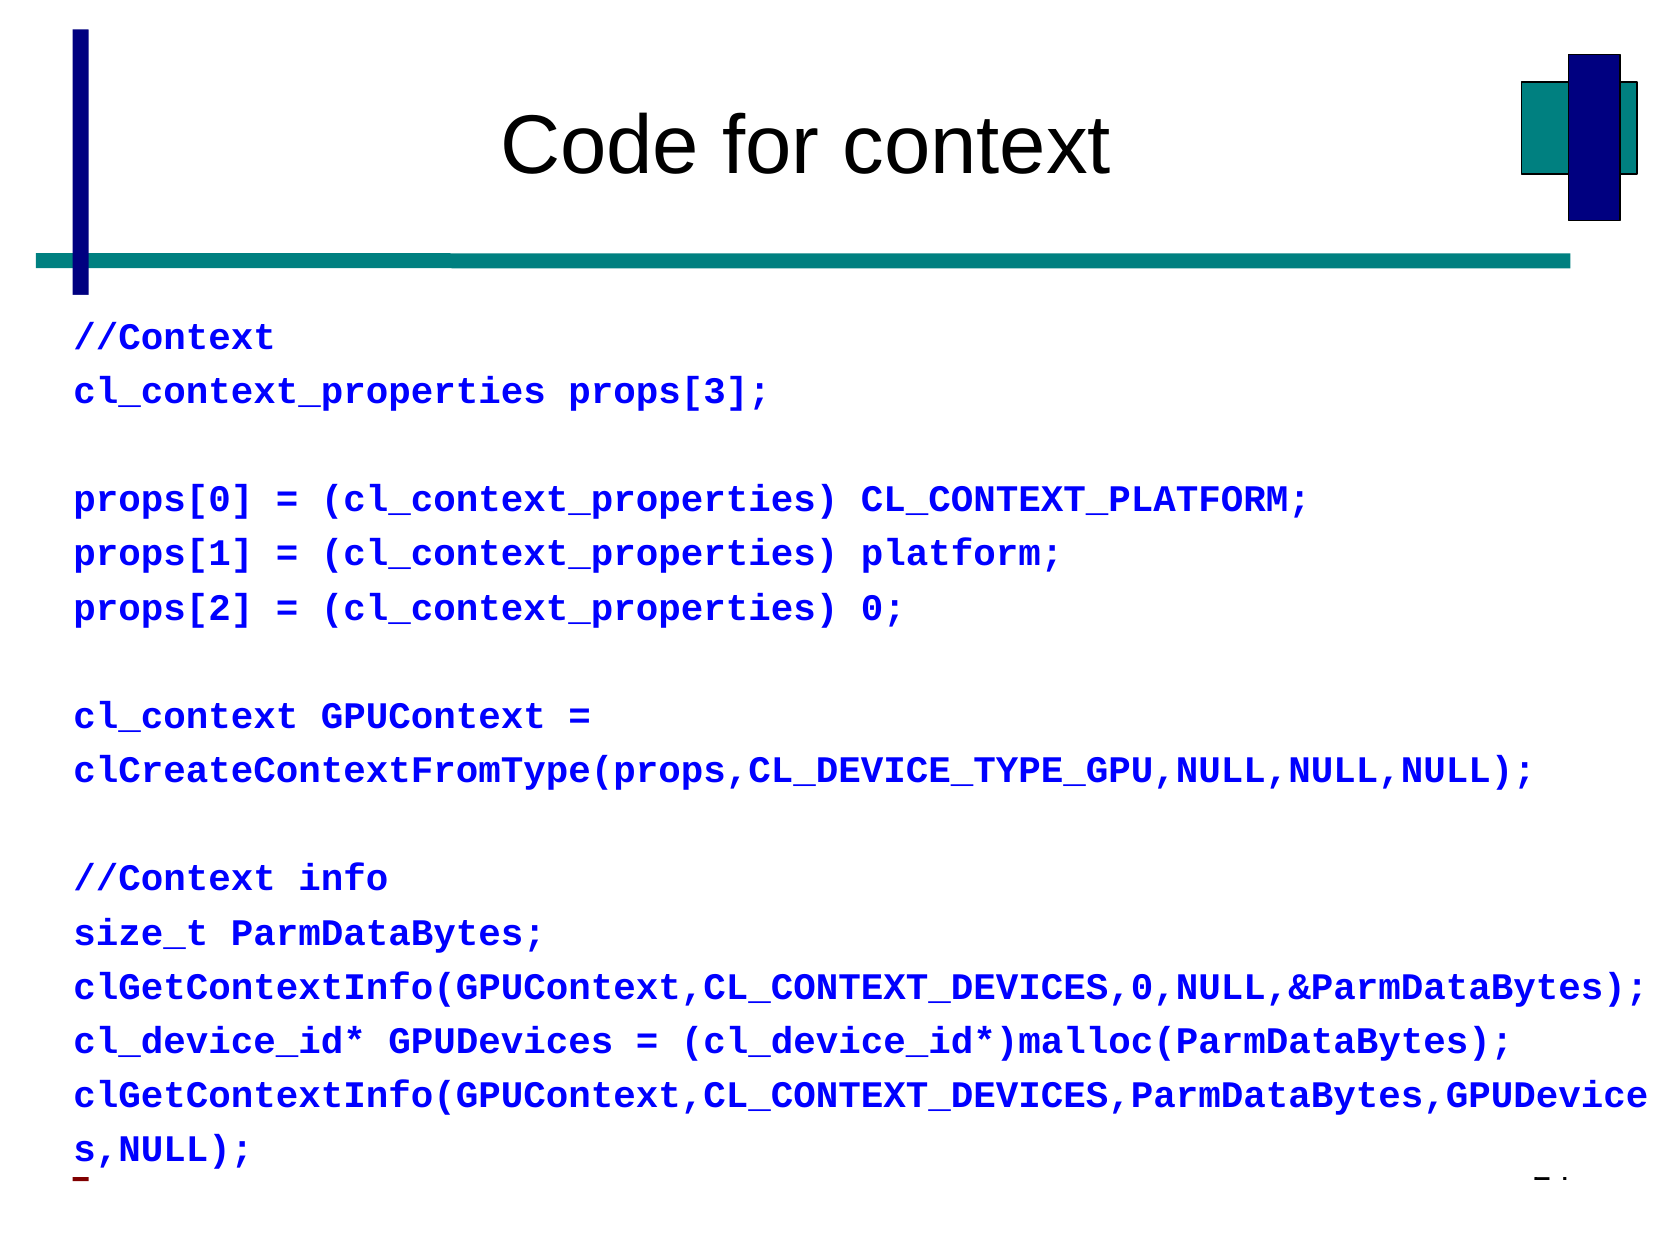

Code for context
//Context
cl_context_properties props[3];
props[0] = (cl_context_properties) CL_CONTEXT_PLATFORM;
props[1] = (cl_context_properties) platform;
props[2] = (cl_context_properties) 0;
cl_context GPUContext = clCreateContextFromType(props,CL_DEVICE_TYPE_GPU,NULL,NULL,NULL);
//Context info
size_t ParmDataBytes;
clGetContextInfo(GPUContext,CL_CONTEXT_DEVICES,0,NULL,&ParmDataBytes);
cl_device_id* GPUDevices = (cl_device_id*)malloc(ParmDataBytes);
clGetContextInfo(GPUContext,CL_CONTEXT_DEVICES,ParmDataBytes,GPUDevices,NULL);